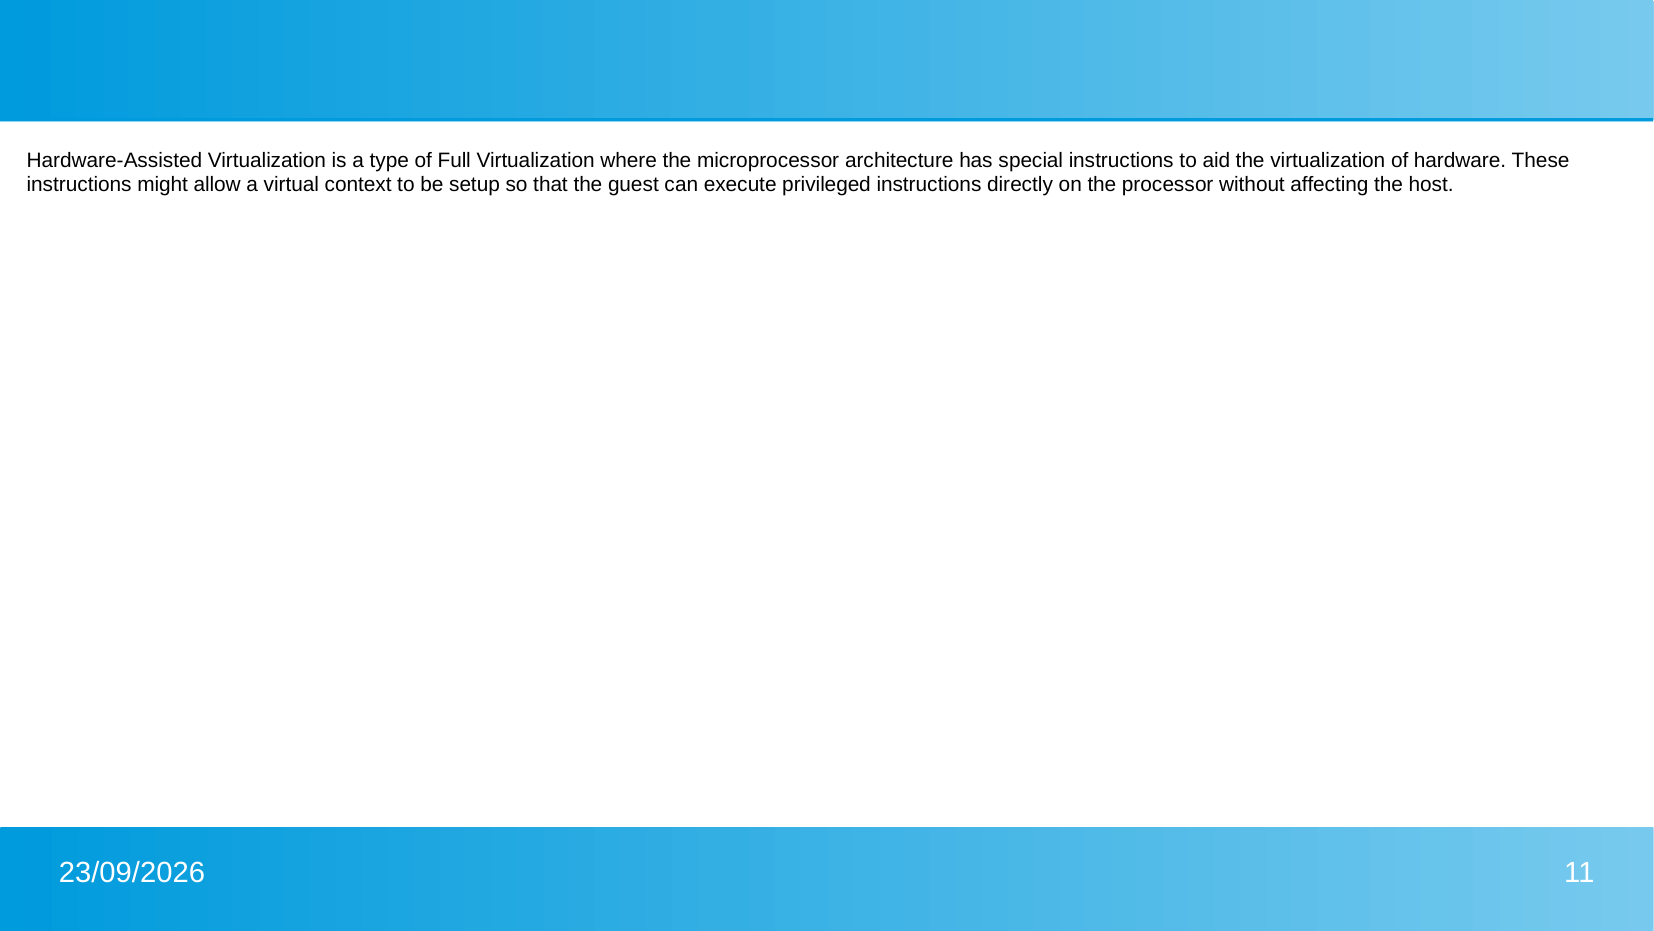

#
Hardware-Assisted Virtualization is a type of Full Virtualization where the microprocessor architecture has special instructions to aid the virtualization of hardware. These instructions might allow a virtual context to be setup so that the guest can execute privileged instructions directly on the processor without affecting the host.
11